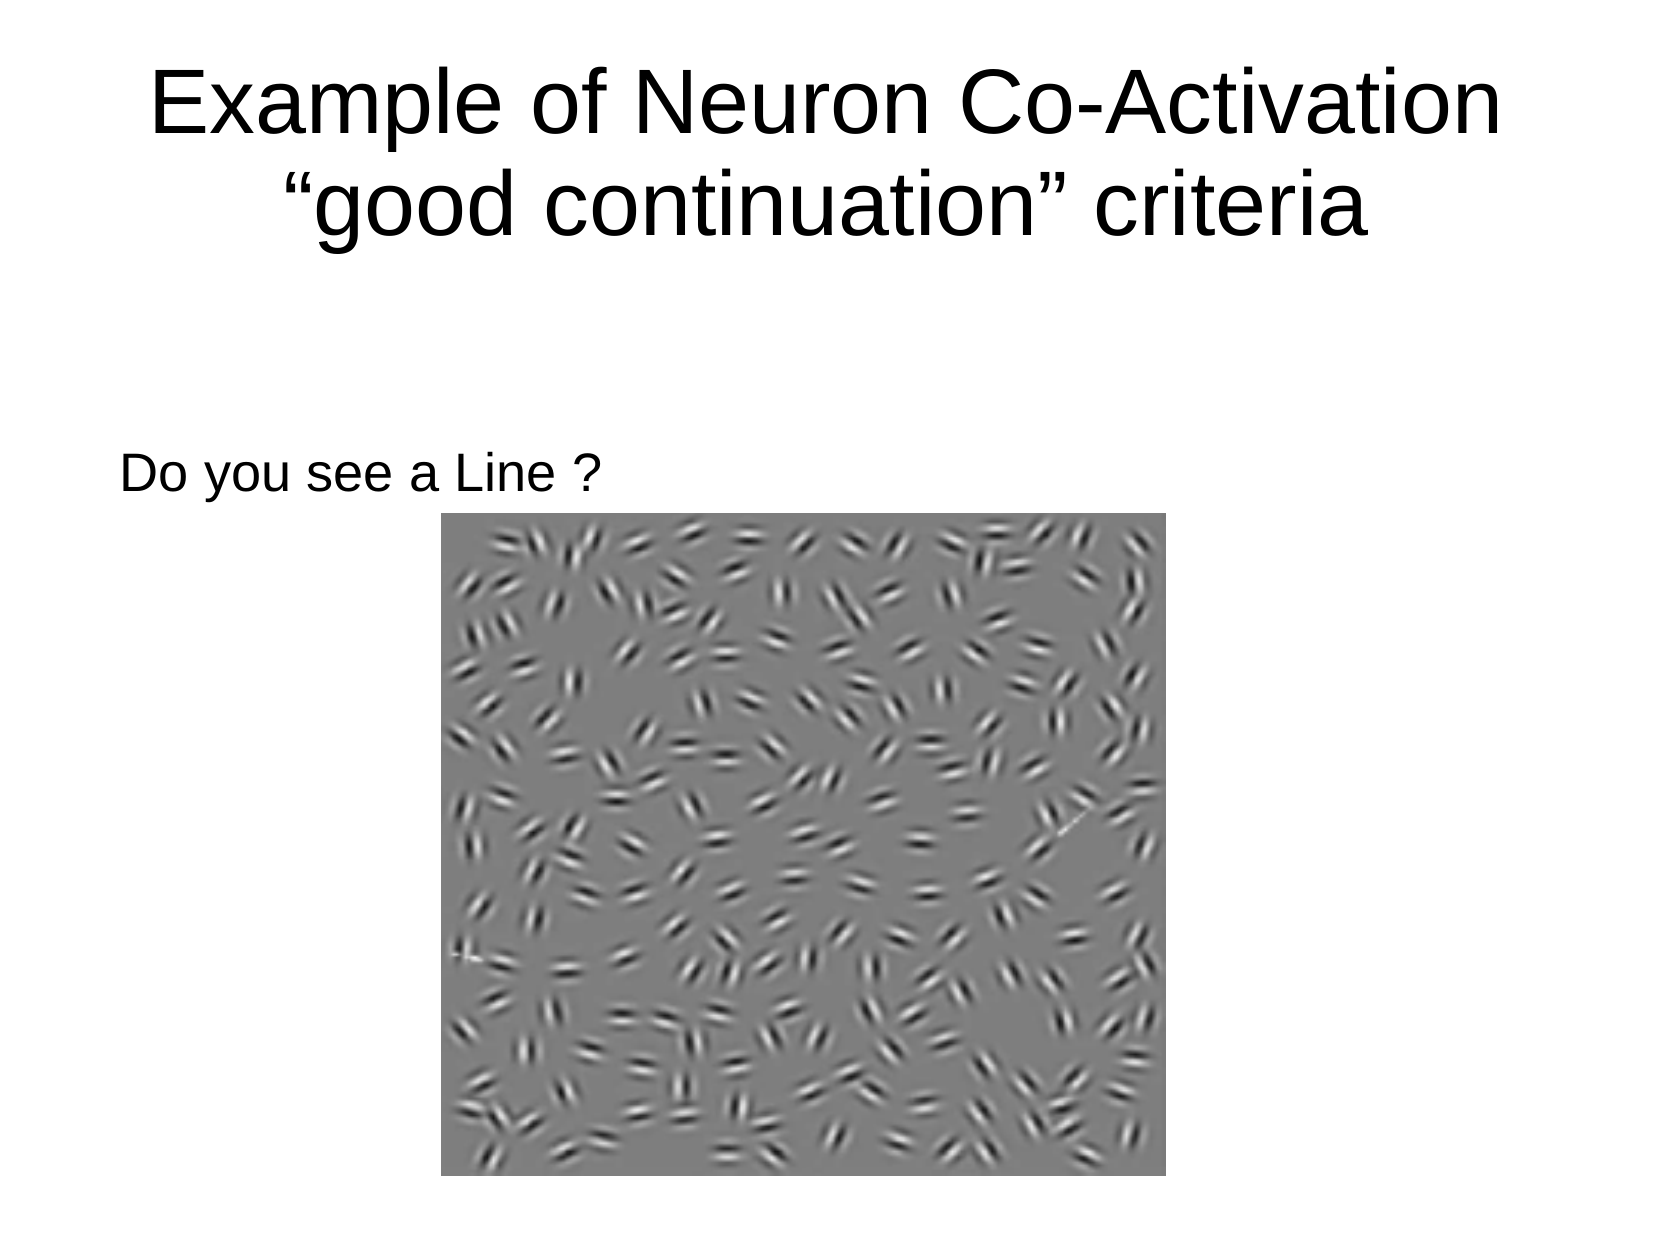

# Example of Neuron Co-Activation “good continuation” criteria
Do you see a Line ?